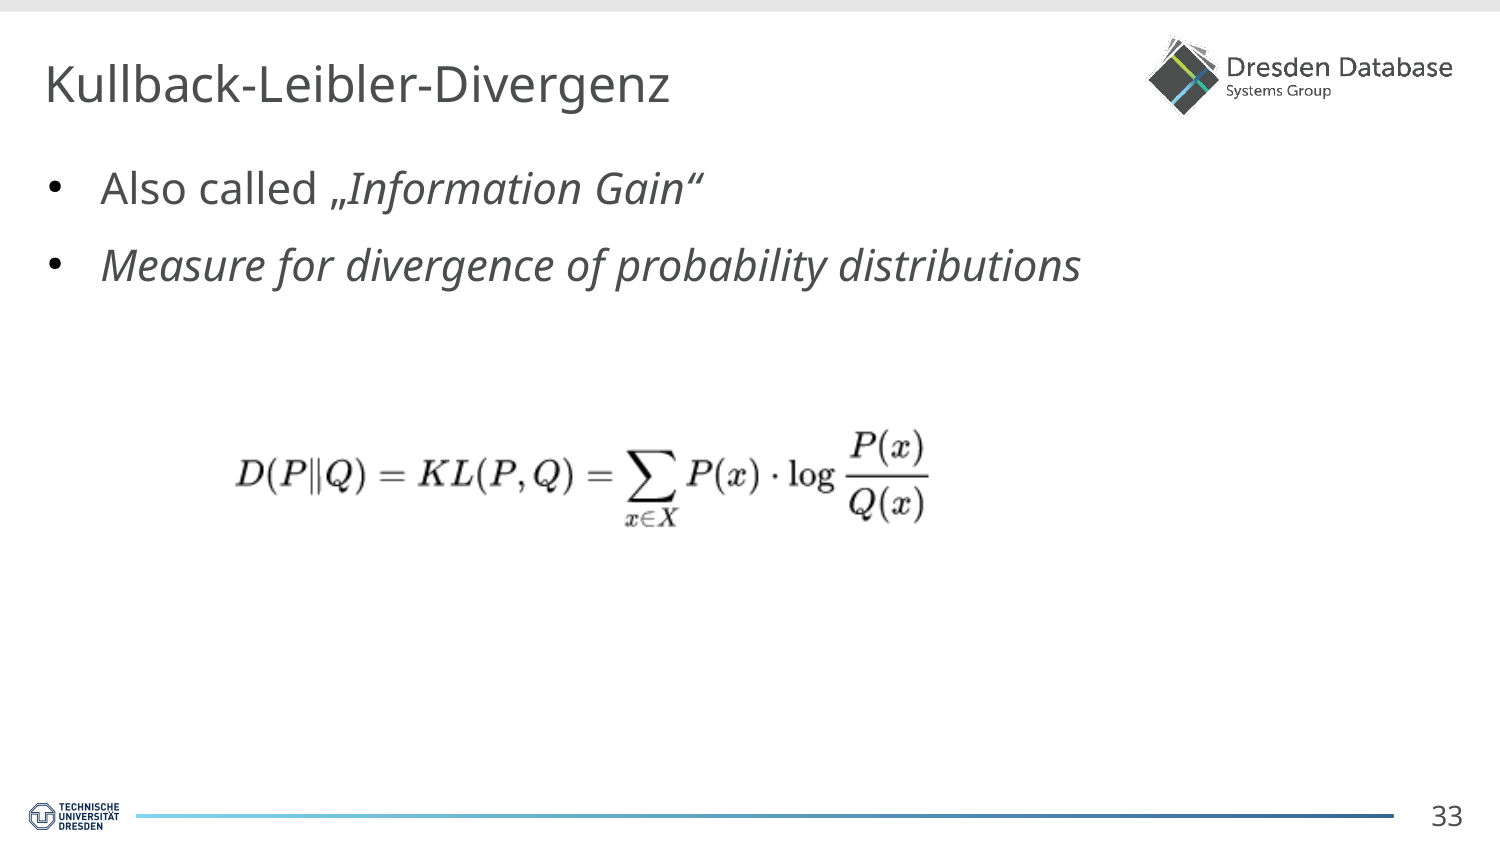

# Kullback-Leibler-Divergenz
Also called „Information Gain“
Measure for divergence of probability distributions